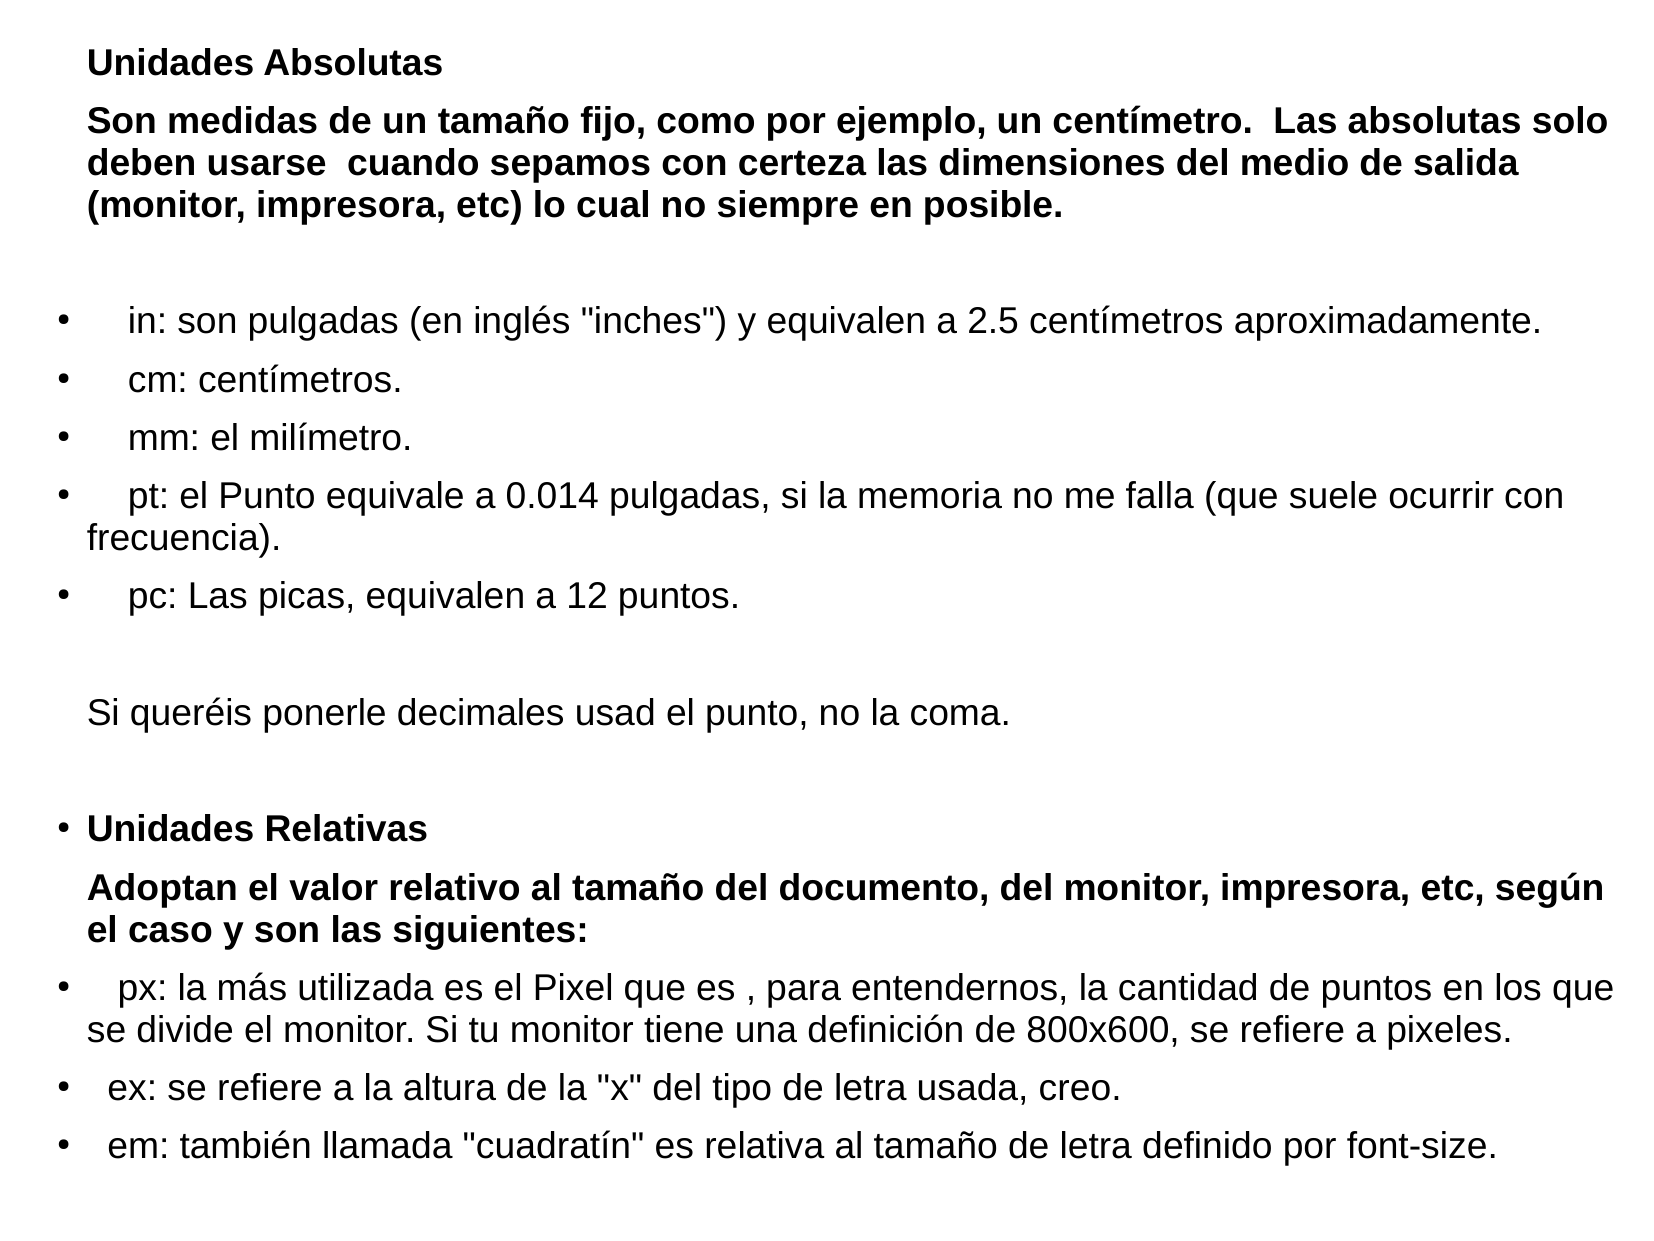

# Unidades Absolutas
Son medidas de un tamaño fijo, como por ejemplo, un centímetro. Las absolutas solo deben usarse cuando sepamos con certeza las dimensiones del medio de salida (monitor, impresora, etc) lo cual no siempre en posible.
 in: son pulgadas (en inglés "inches") y equivalen a 2.5 centímetros aproximadamente.
 cm: centímetros.
 mm: el milímetro.
 pt: el Punto equivale a 0.014 pulgadas, si la memoria no me falla (que suele ocurrir con frecuencia).
 pc: Las picas, equivalen a 12 puntos.
Si queréis ponerle decimales usad el punto, no la coma.
Unidades Relativas
Adoptan el valor relativo al tamaño del documento, del monitor, impresora, etc, según el caso y son las siguientes:
 px: la más utilizada es el Pixel que es , para entendernos, la cantidad de puntos en los que se divide el monitor. Si tu monitor tiene una definición de 800x600, se refiere a pixeles.
 ex: se refiere a la altura de la "x" del tipo de letra usada, creo.
 em: también llamada "cuadratín" es relativa al tamaño de letra definido por font-size.